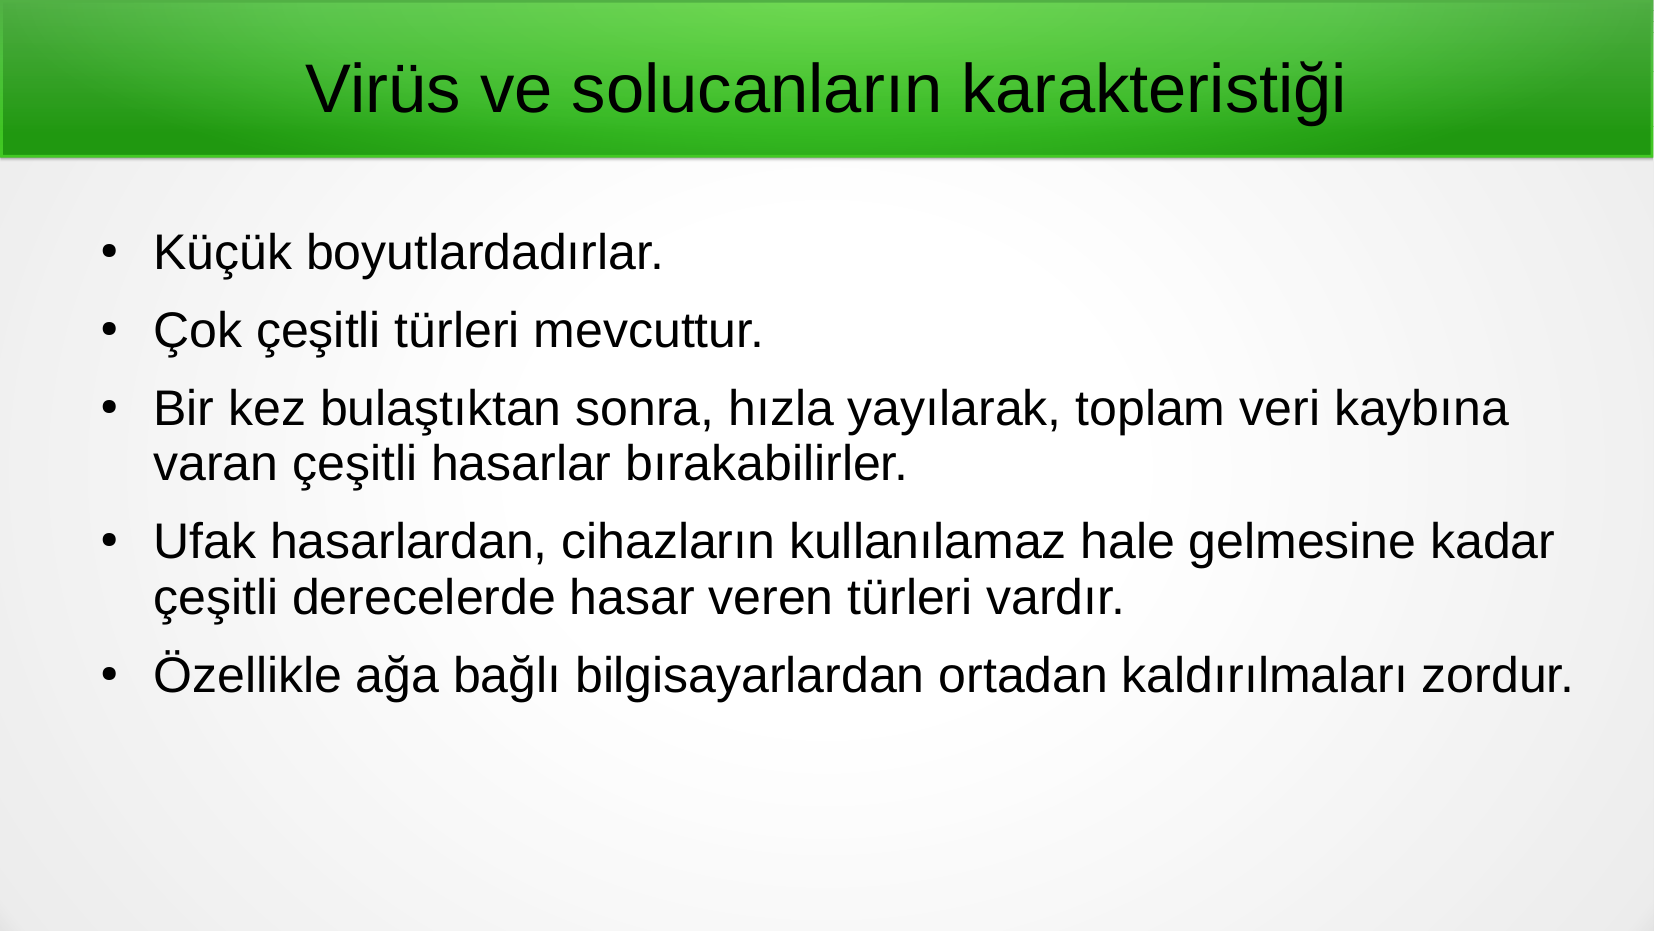

# Virüs ve solucanların karakteristiği
Küçük boyutlardadırlar.
Çok çeşitli türleri mevcuttur.
Bir kez bulaştıktan sonra, hızla yayılarak, toplam veri kaybına varan çeşitli hasarlar bırakabilirler.
Ufak hasarlardan, cihazların kullanılamaz hale gelmesine kadar çeşitli derecelerde hasar veren türleri vardır.
Özellikle ağa bağlı bilgisayarlardan ortadan kaldırılmaları zordur.